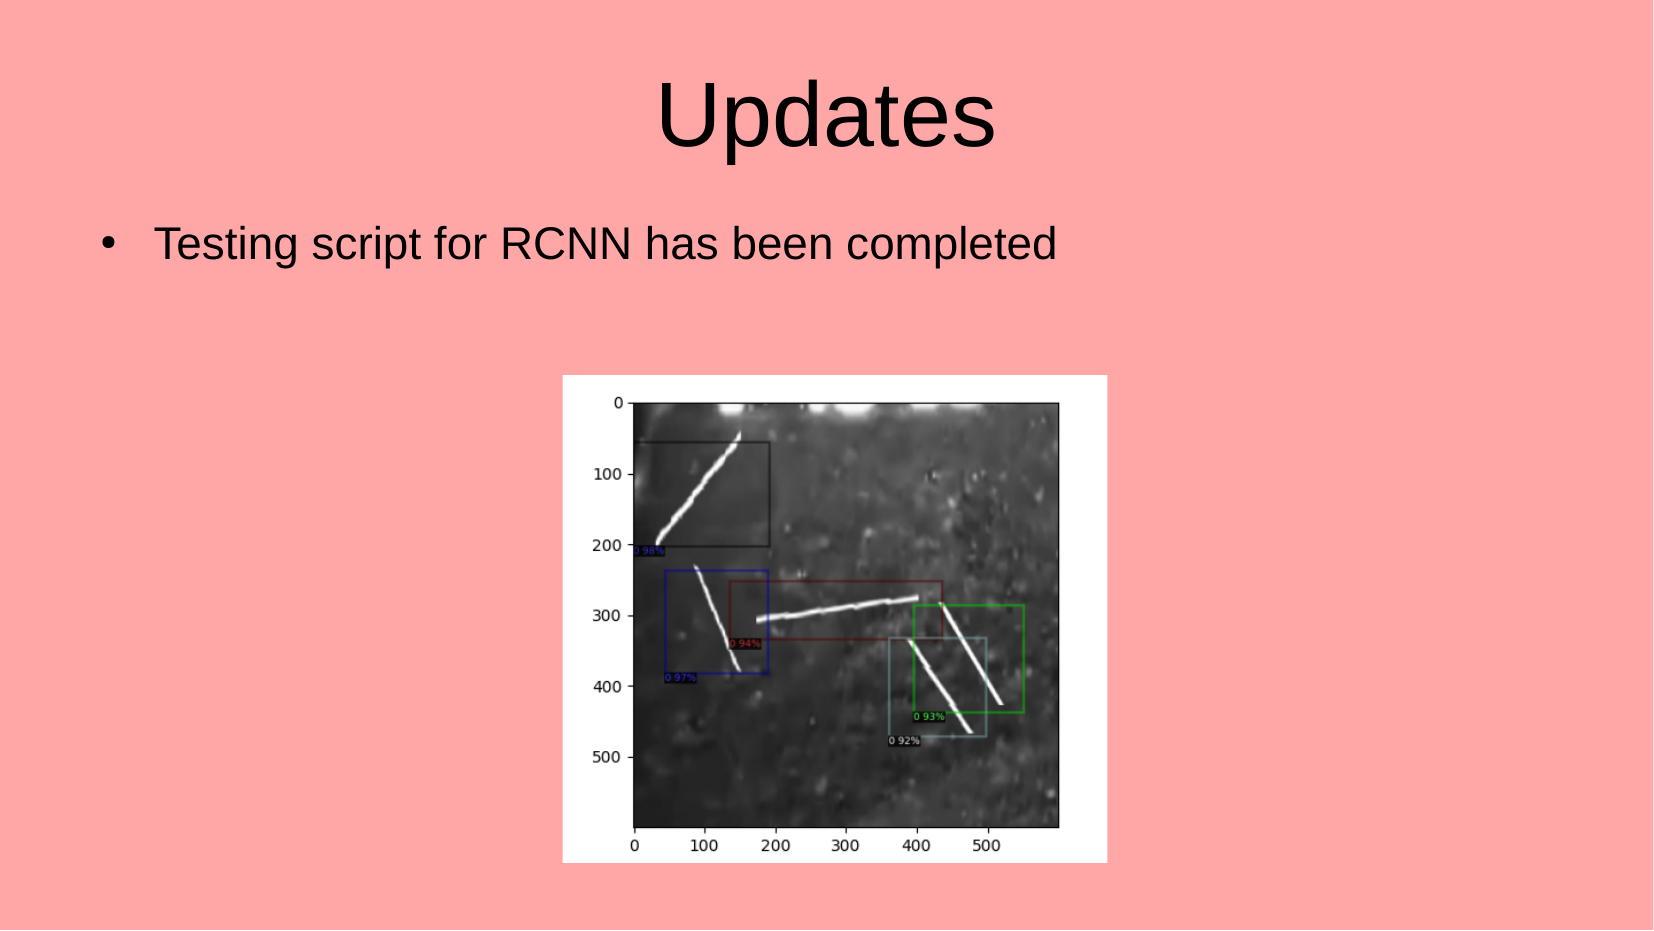

# Updates
Testing script for RCNN has been completed